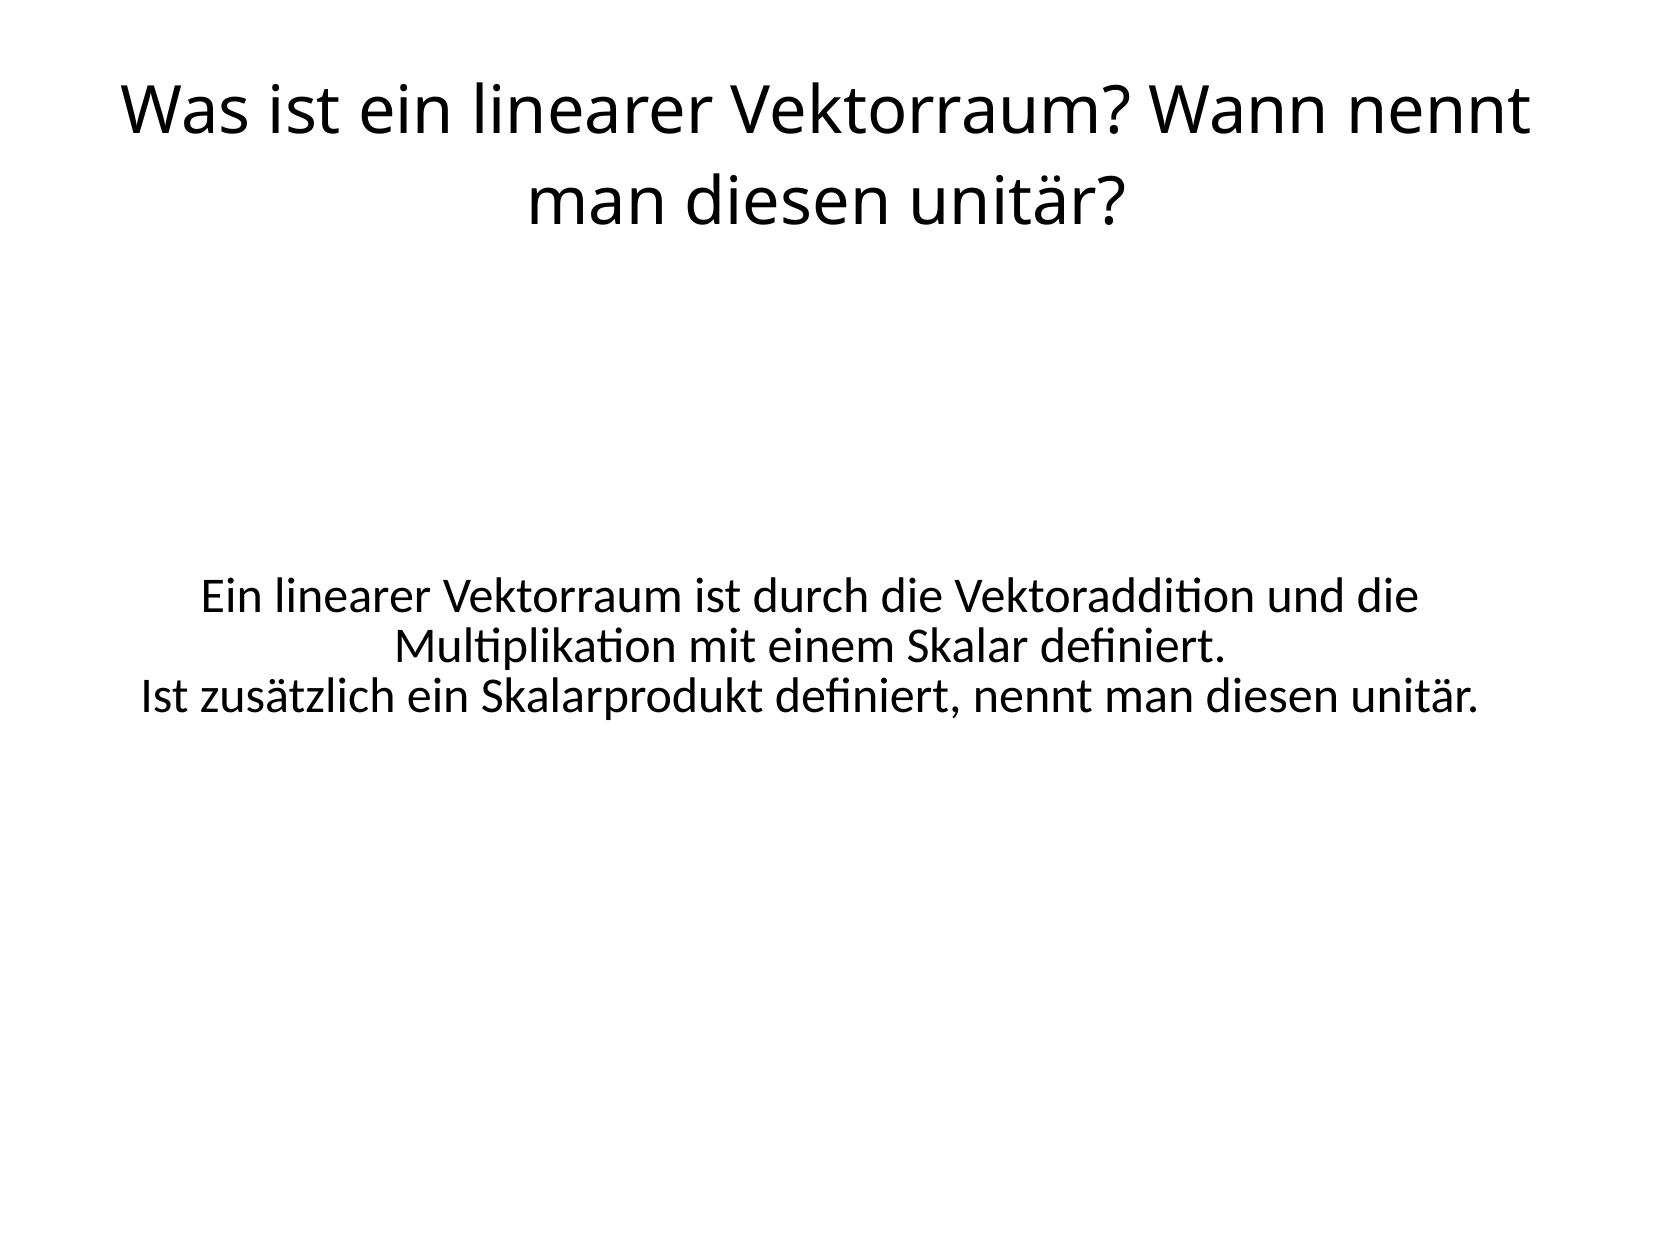

# Was ist ein linearer Vektorraum? Wann nennt man diesen unitär?
Ein linearer Vektorraum ist durch die Vektoraddition und die Multiplikation mit einem Skalar definiert.
Ist zusätzlich ein Skalarprodukt definiert, nennt man diesen unitär.